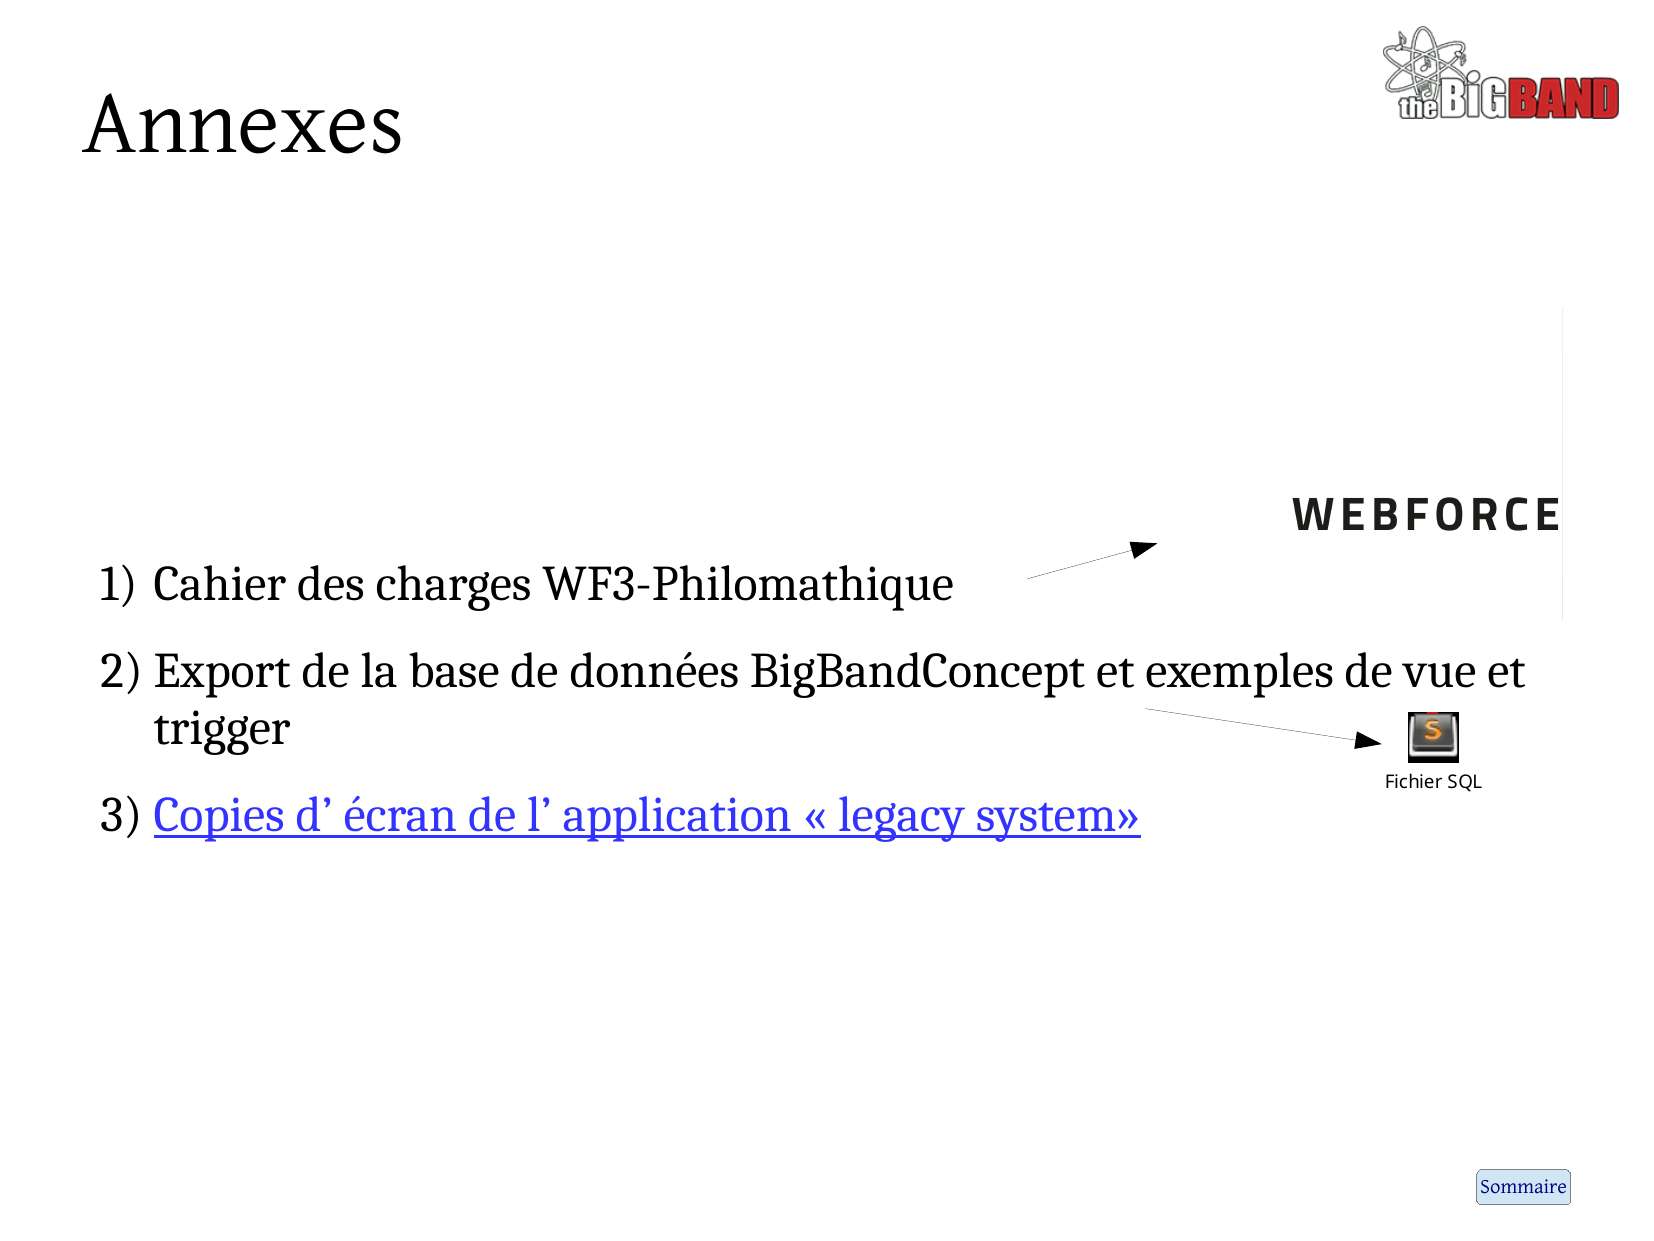

# Annexes
Cahier des charges WF3-Philomathique
Export de la base de données BigBandConcept et exemples de vue et trigger
Copies d’ écran de l’ application « legacy system»
Sommaire